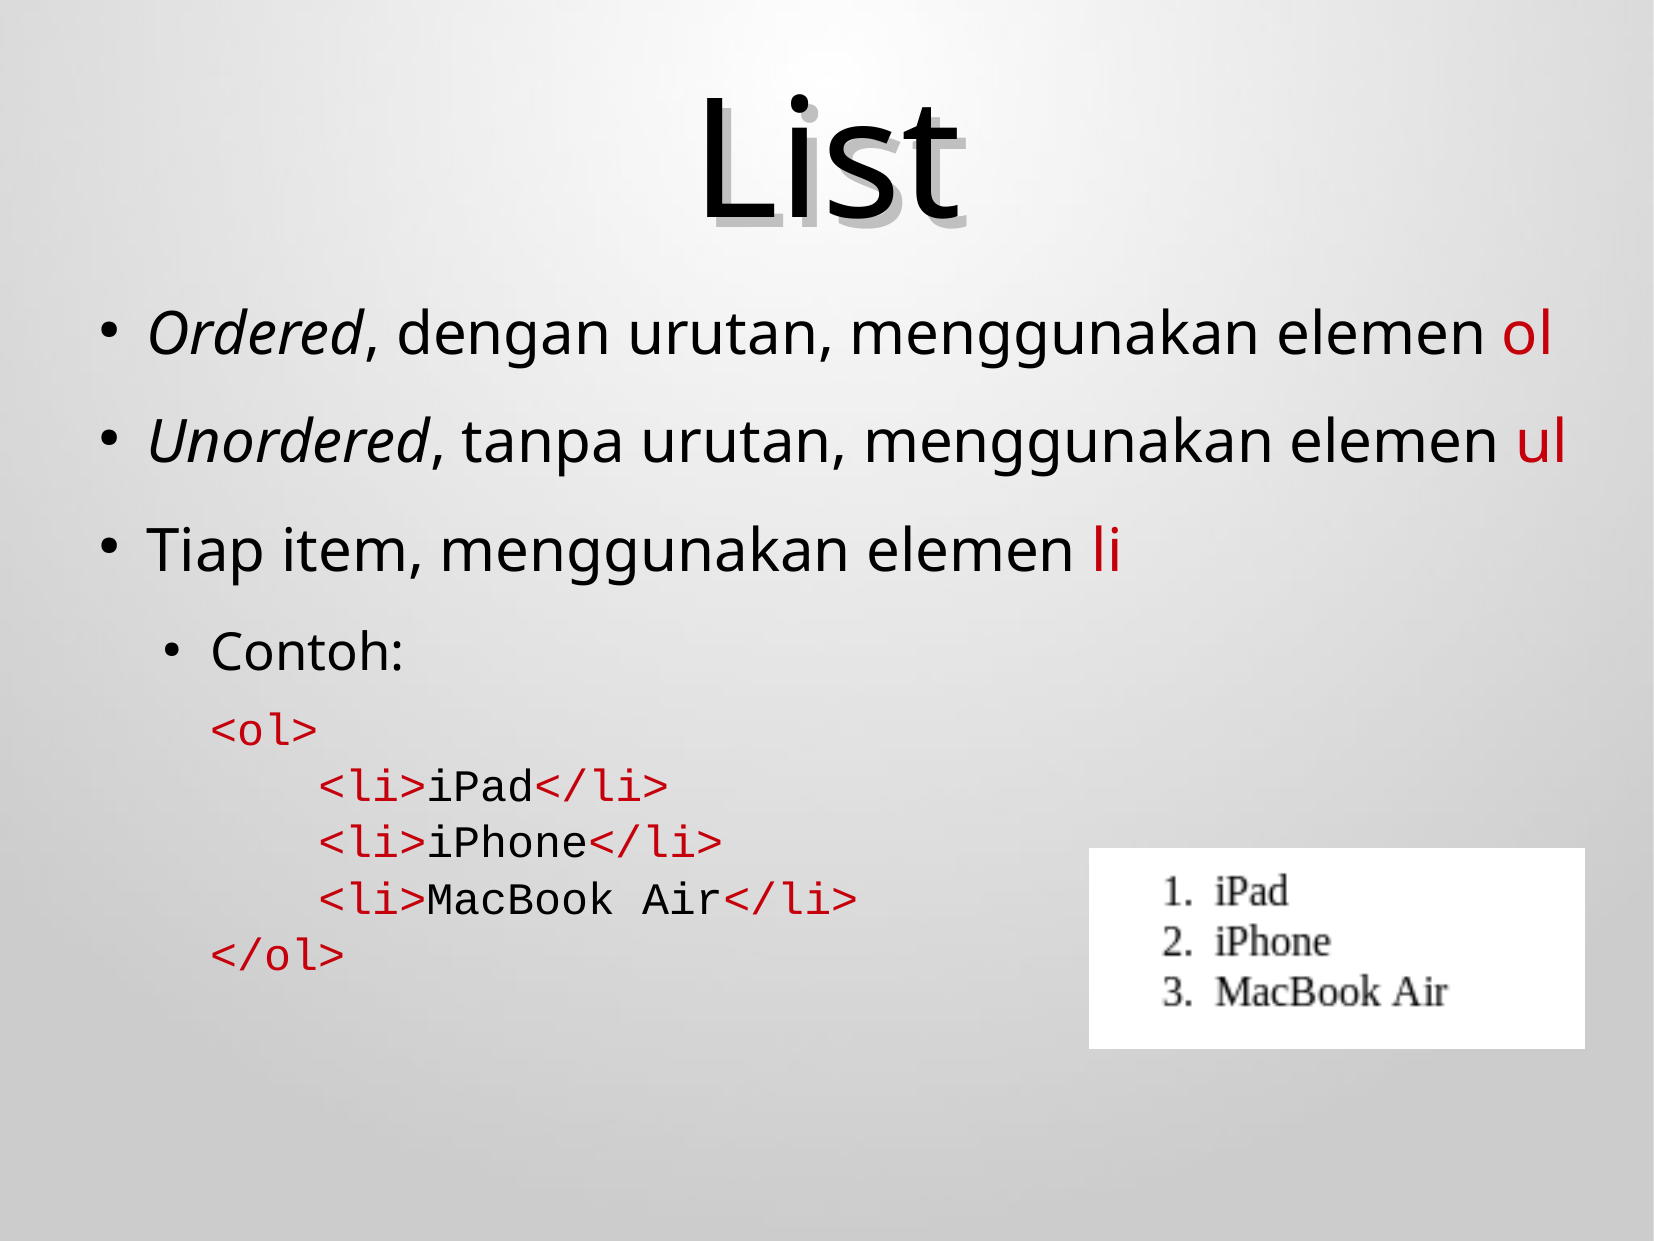

# List
Ordered, dengan urutan, menggunakan elemen ol
Unordered, tanpa urutan, menggunakan elemen ul
Tiap item, menggunakan elemen li
Contoh:
<ol>
 <li>iPad</li>
 <li>iPhone</li>
 <li>MacBook Air</li>
</ol>